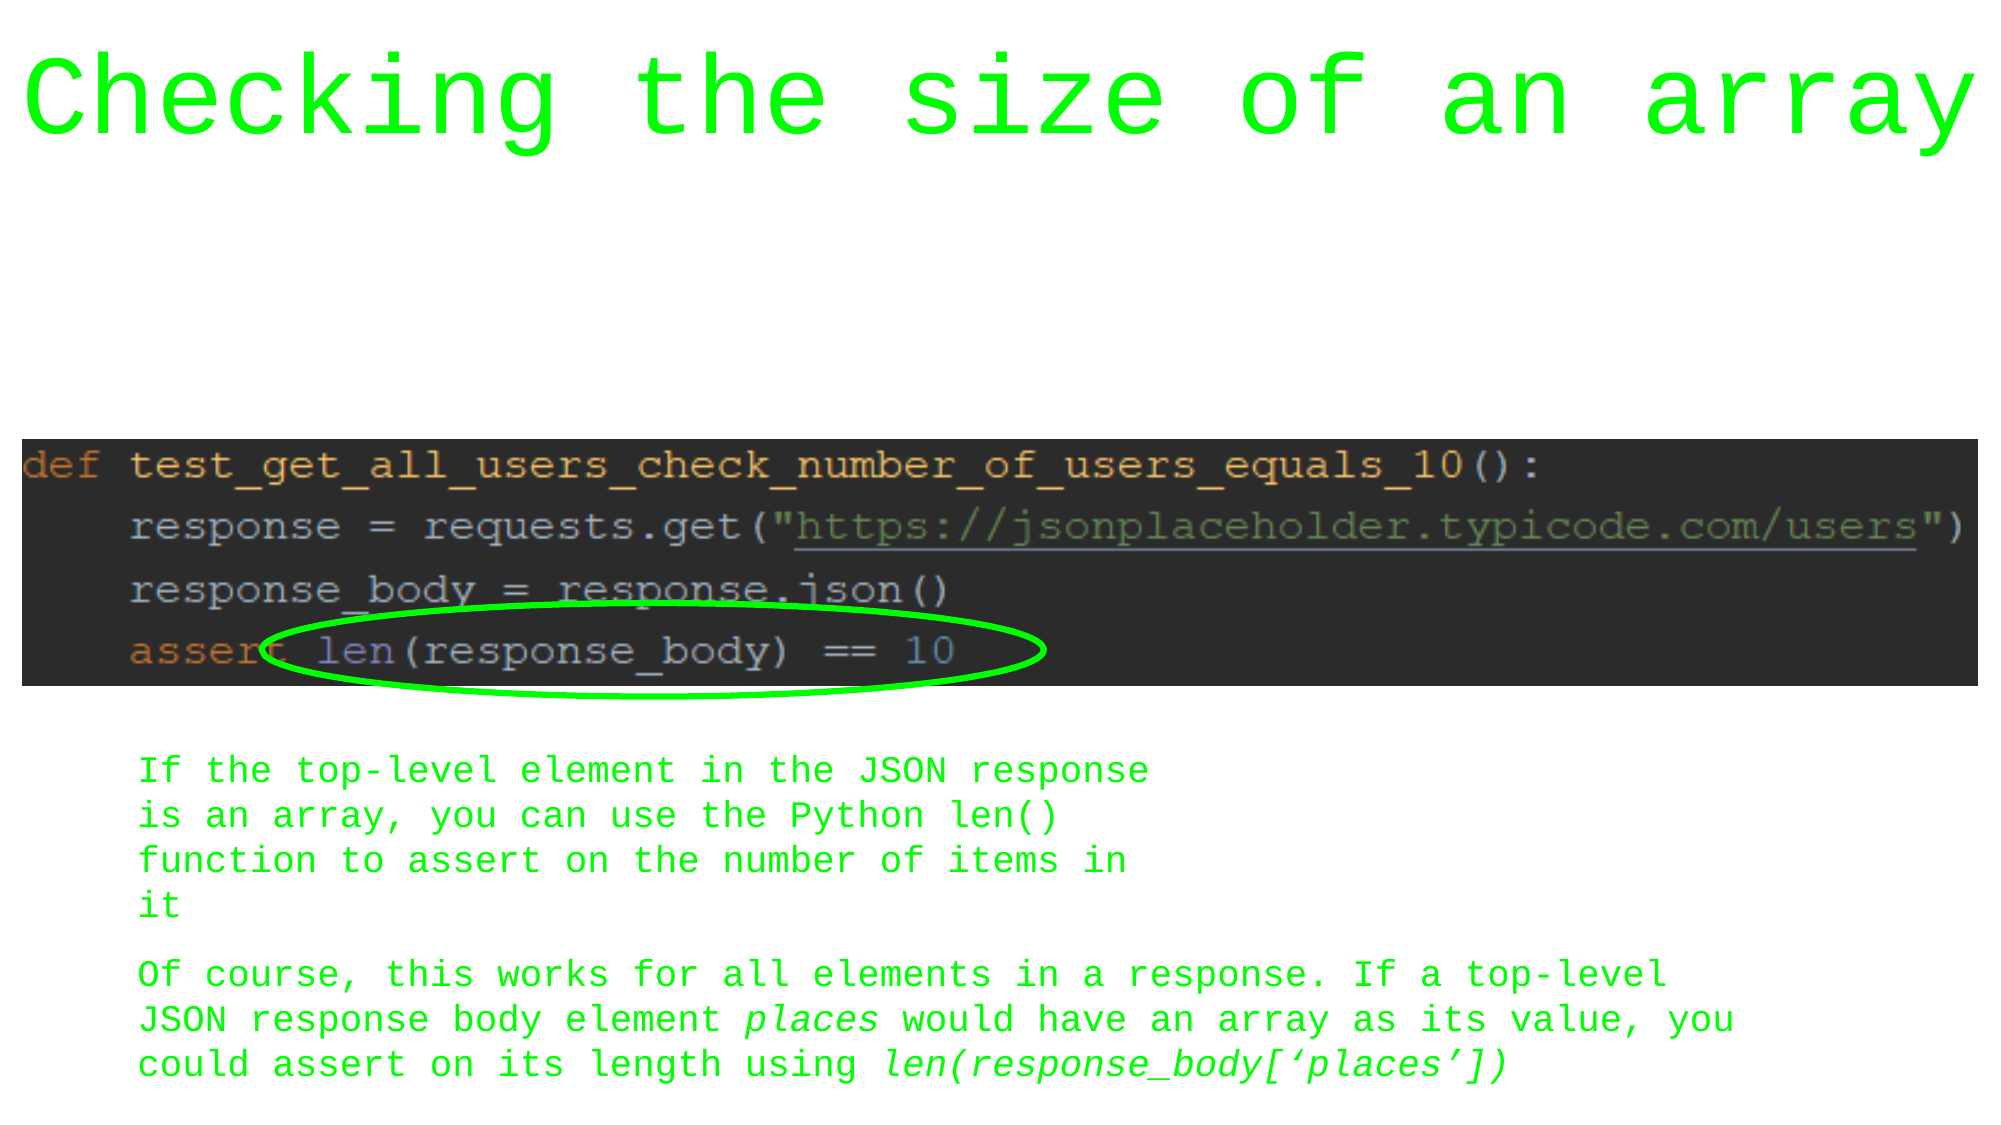

# Checking the size of an array
If the top-level element in the JSON response is an array, you can use the Python len() function to assert on the number of items in it
Of course, this works for all elements in a response. If a top-level JSON response body element places would have an array as its value, you could assert on its length using len(response_body[‘places’])